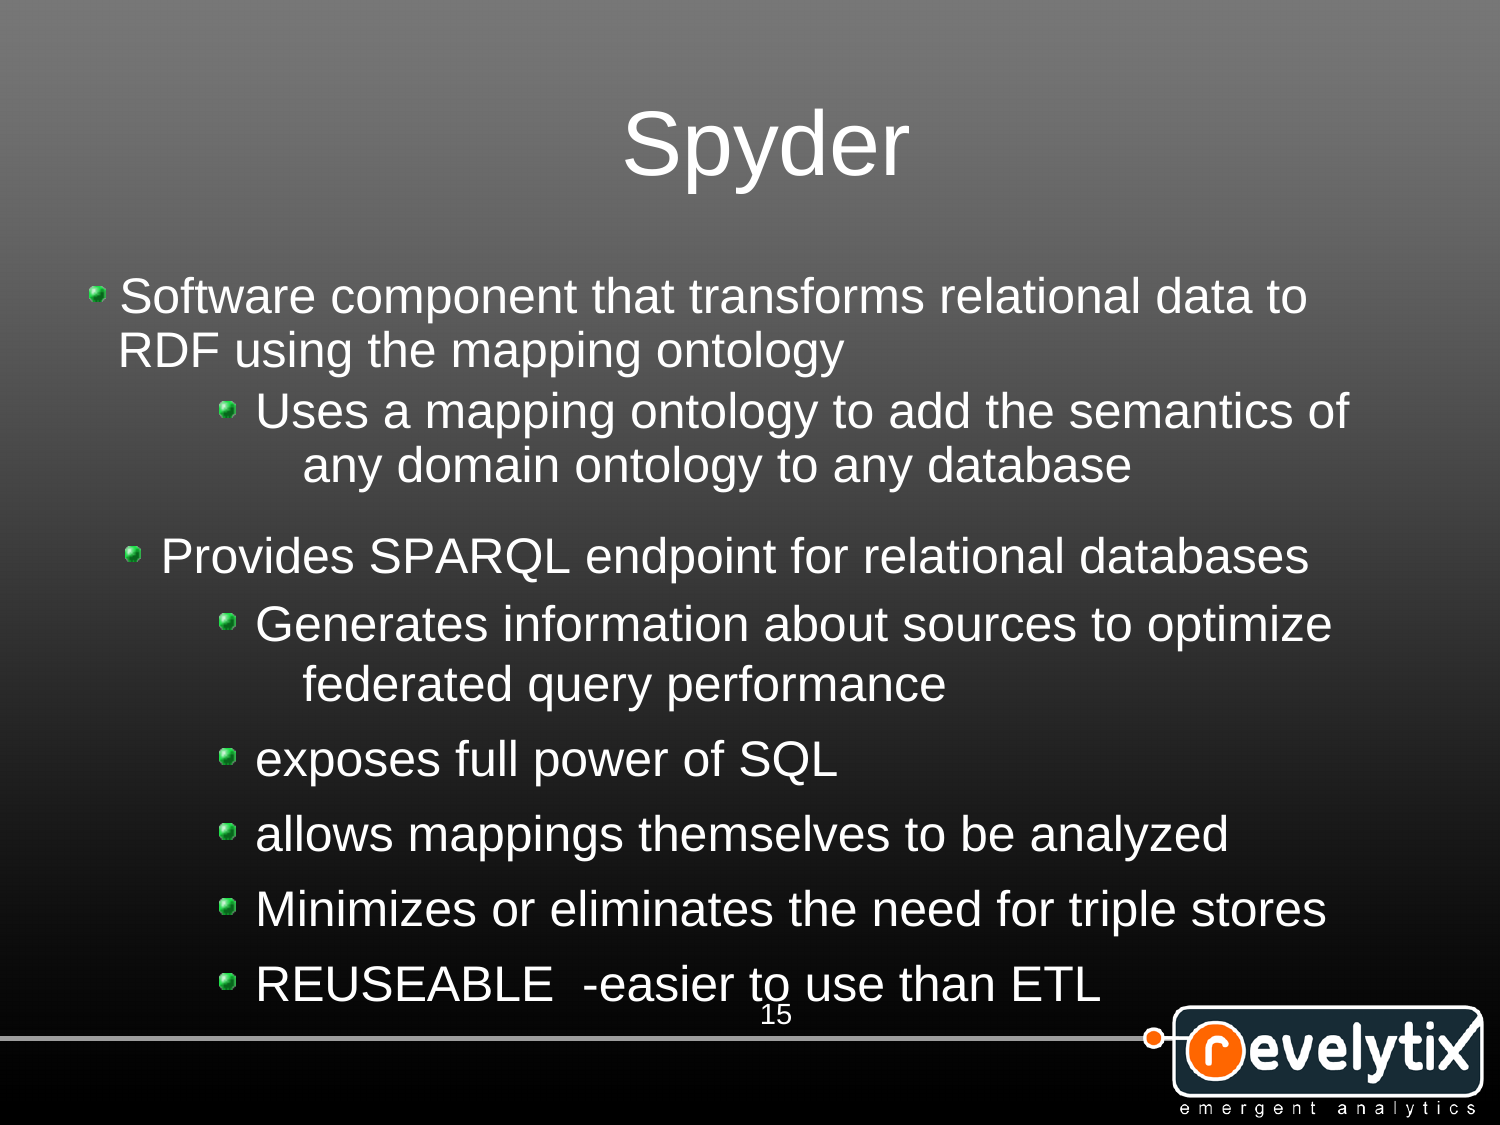

# Spyder
 Software component that transforms relational data to RDF using the mapping ontology
Uses a mapping ontology to add the semantics of any domain ontology to any database
Provides SPARQL endpoint for relational databases
Generates information about sources to optimize federated query performance
exposes full power of SQL
allows mappings themselves to be analyzed
Minimizes or eliminates the need for triple stores
REUSEABLE -easier to use than ETL
15